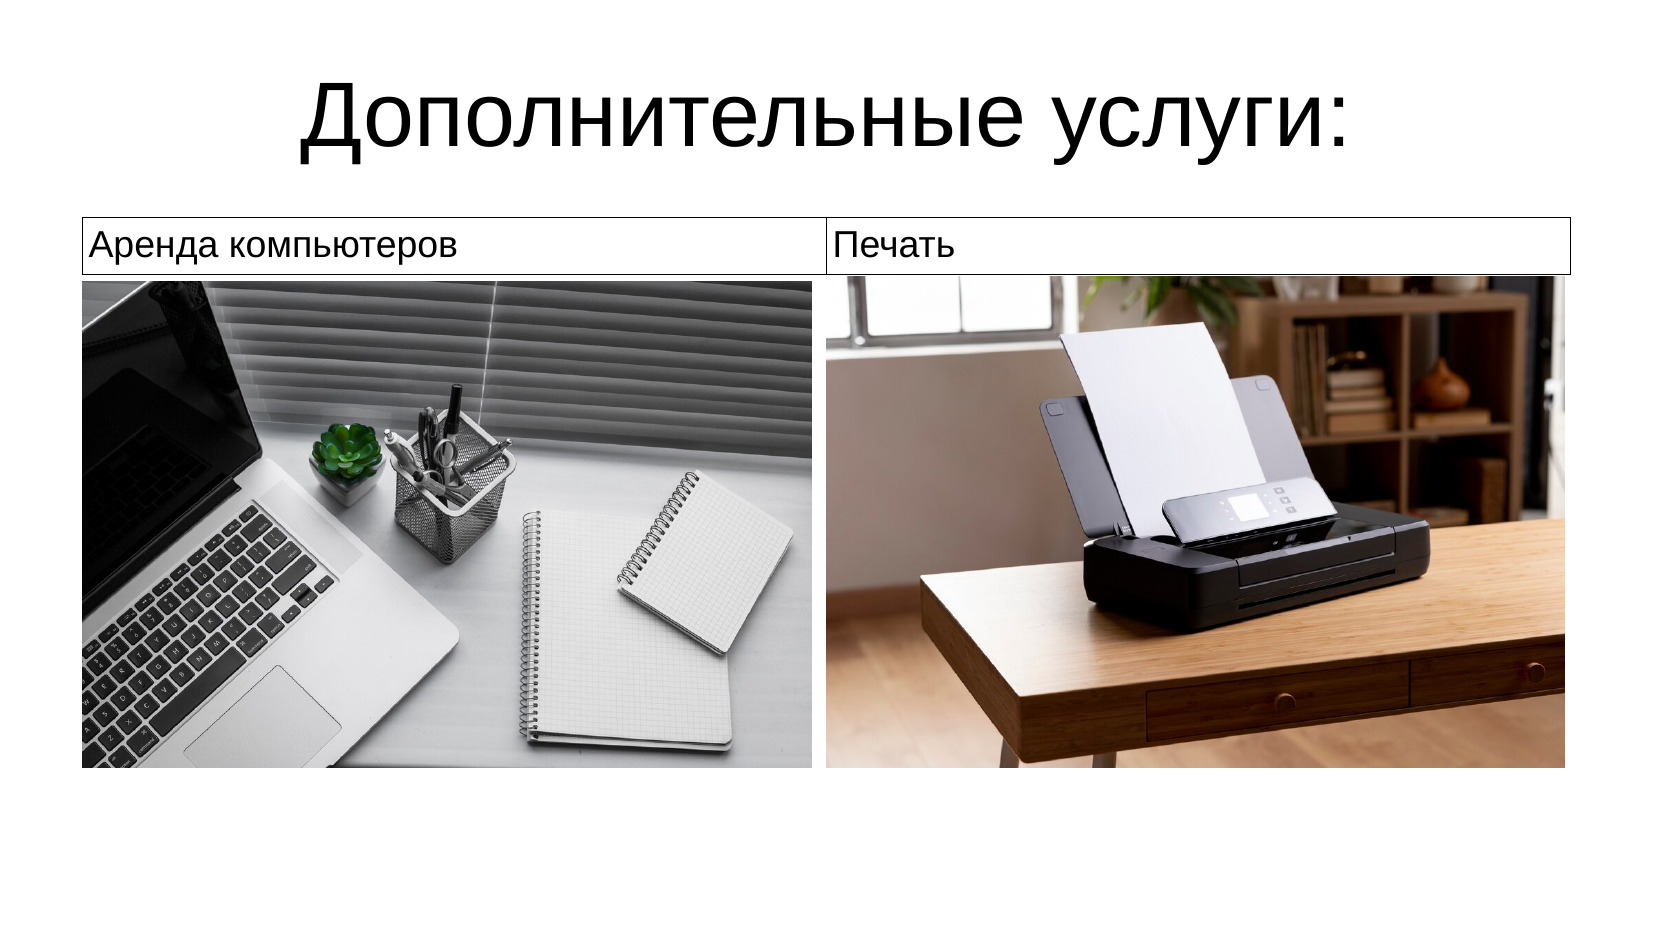

# Дополнительные услуги:
| Аренда компьютеров | Печать |
| --- | --- |